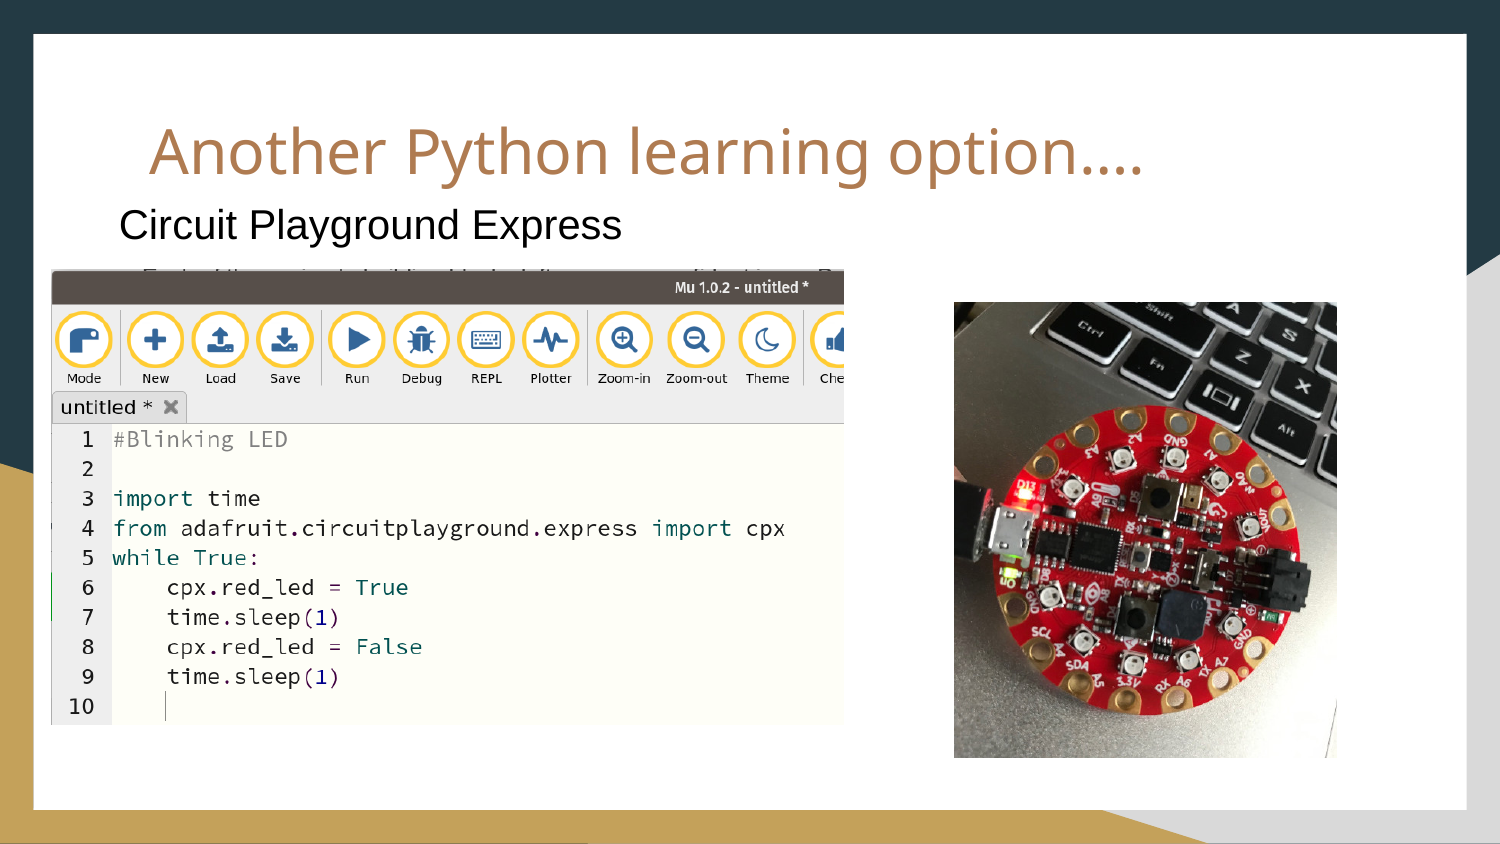

# Another Python learning option….
Circuit Playground Express